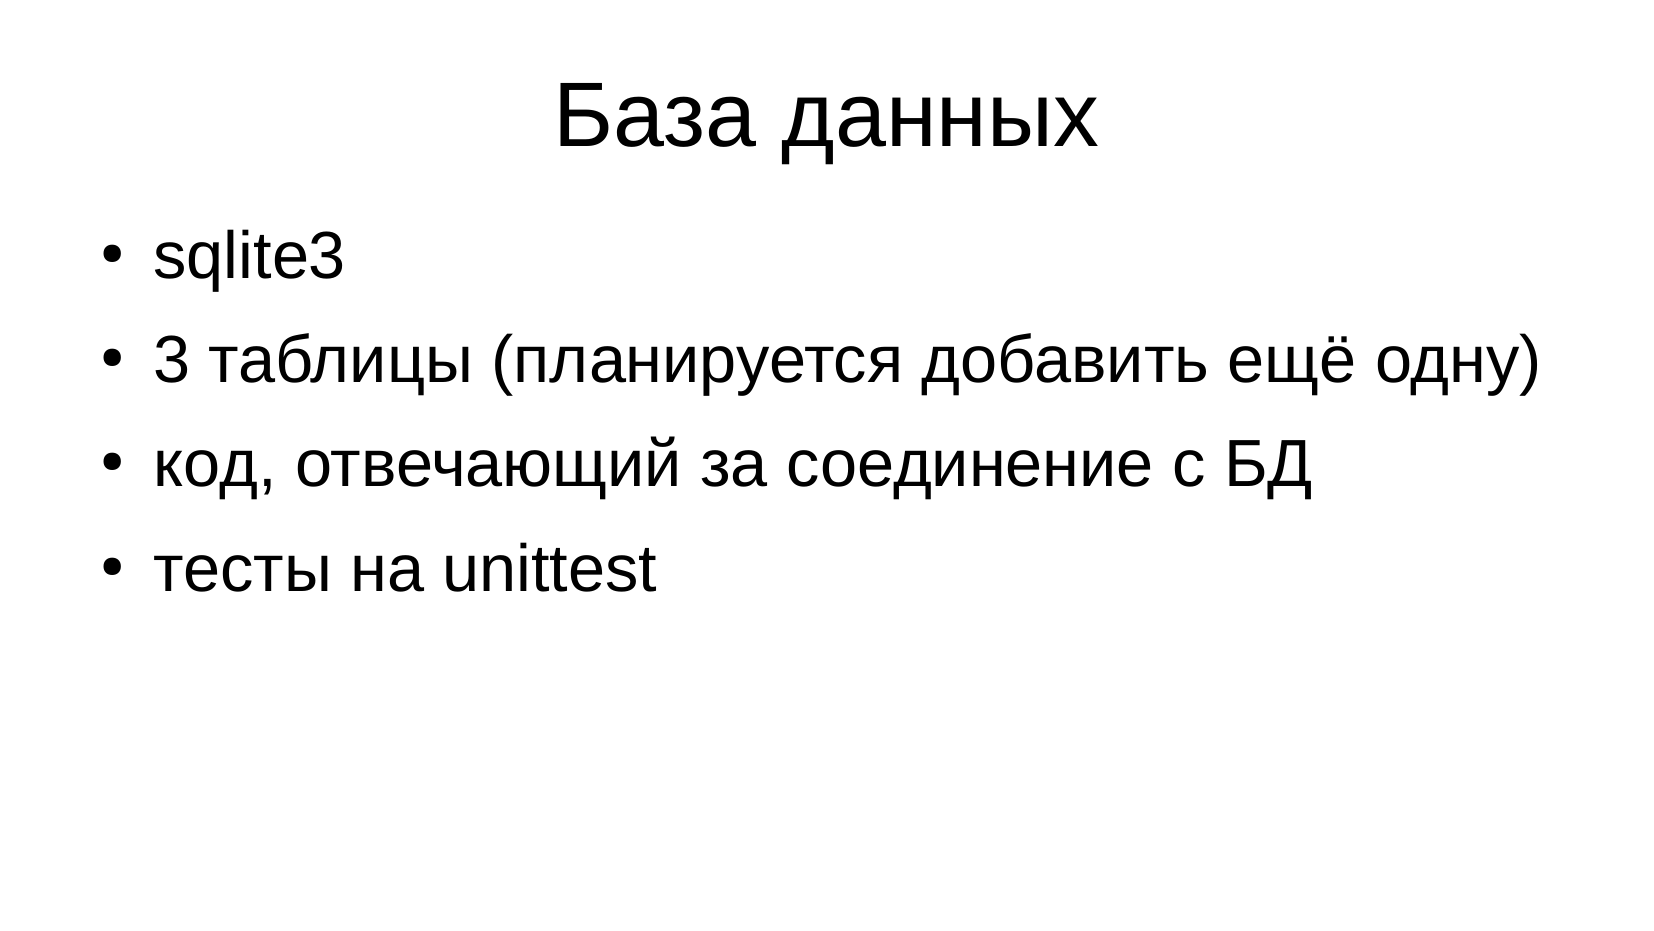

# База данных
sqlite3
3 таблицы (планируется добавить ещё одну)
код, отвечающий за соединение с БД
тесты на unittest